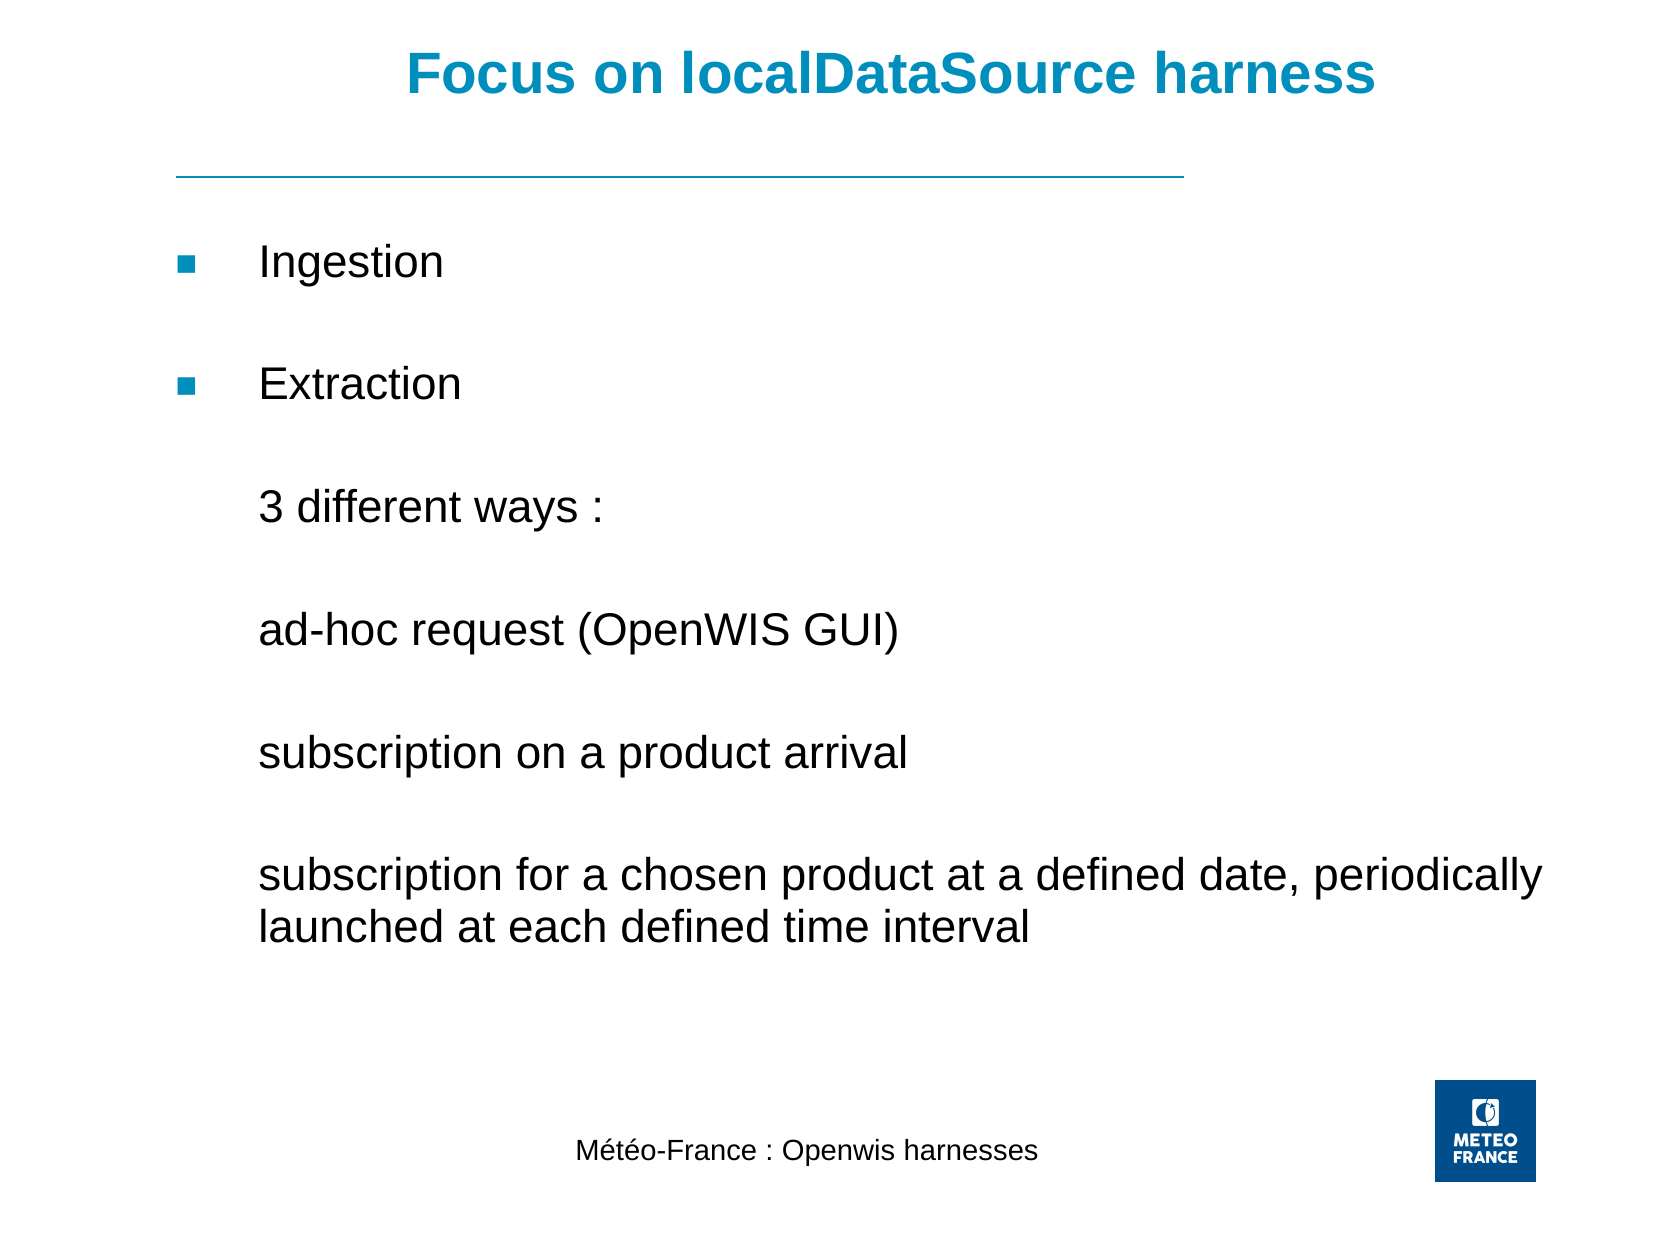

# Focus on localDataSource harness
Ingestion
Extraction
3 different ways :
ad-hoc request (OpenWIS GUI)
subscription on a product arrival
subscription for a chosen product at a defined date, periodically launched at each defined time interval
Météo-France : Openwis harnesses